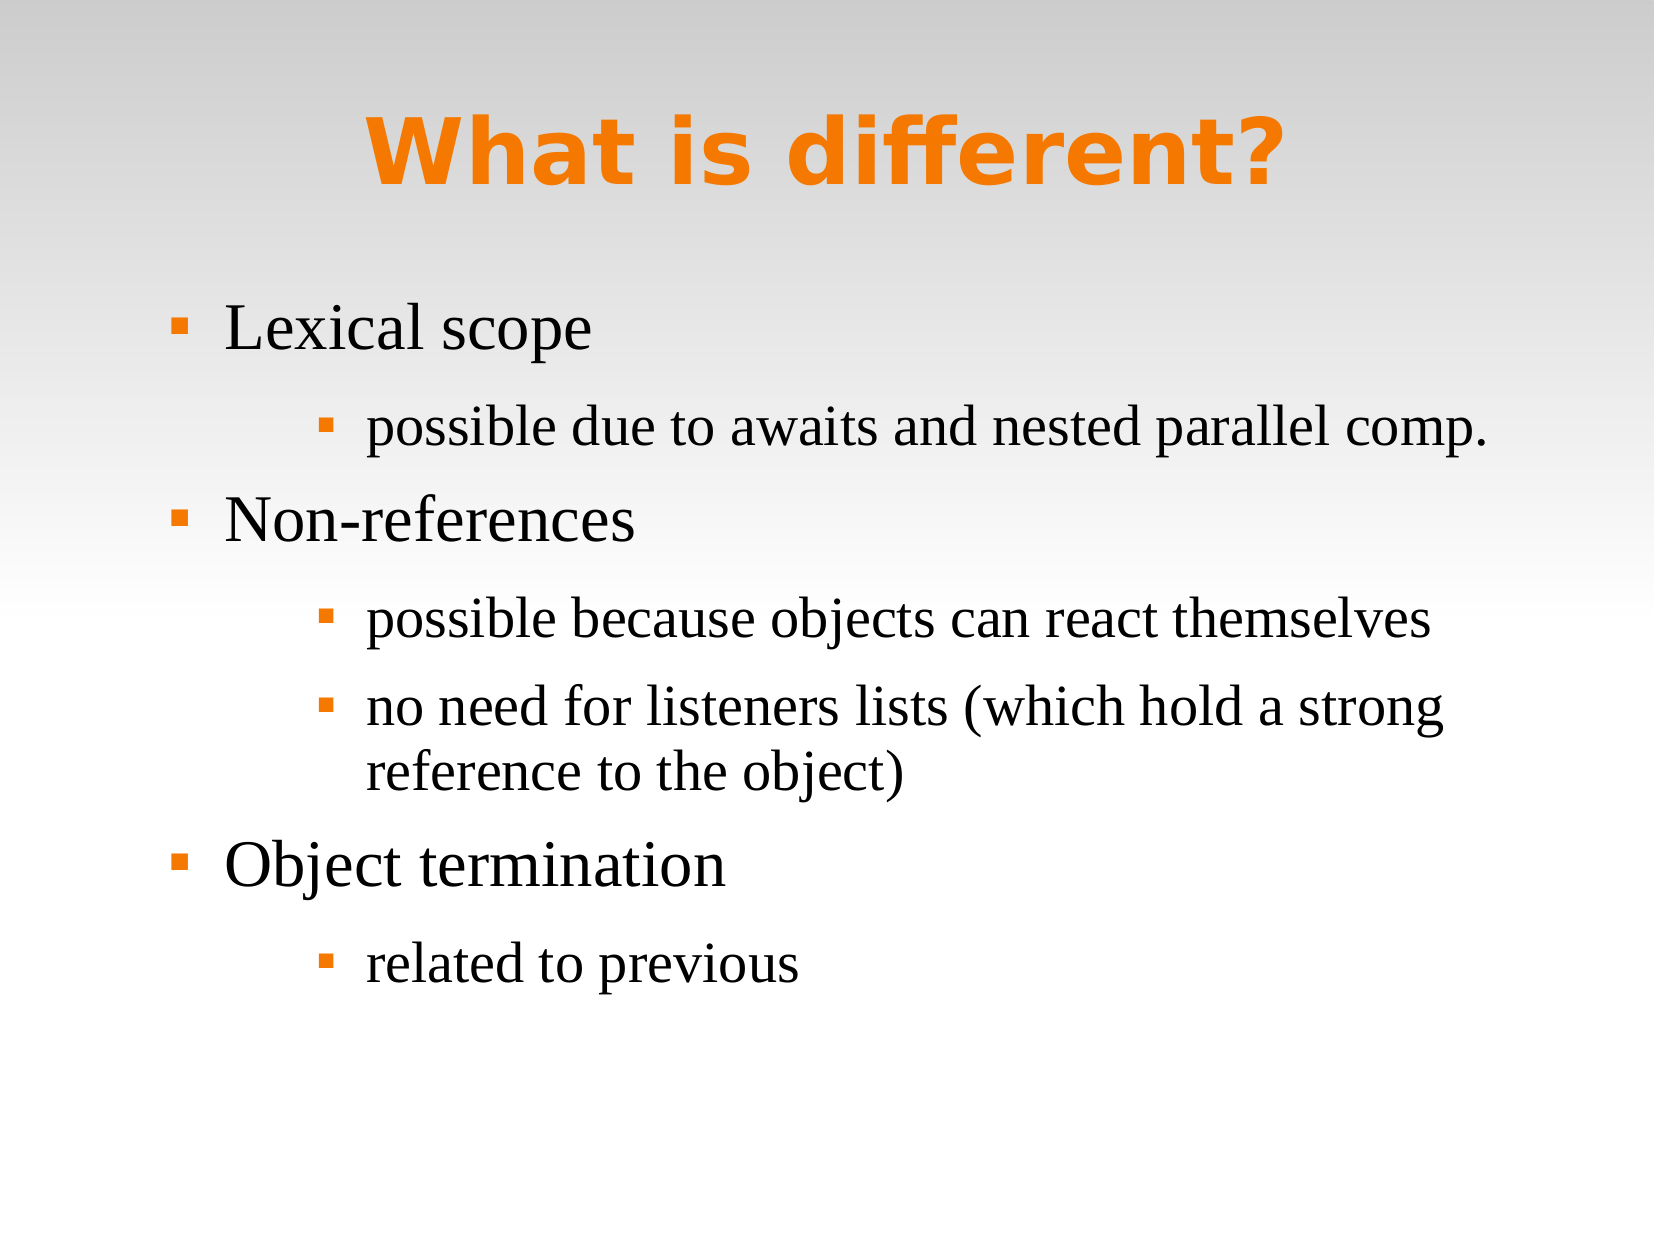

# What is different?
Lexical scope
possible due to awaits and nested parallel comp.
Non-references
possible because objects can react themselves
no need for listeners lists (which hold a strong reference to the object)
Object termination
related to previous